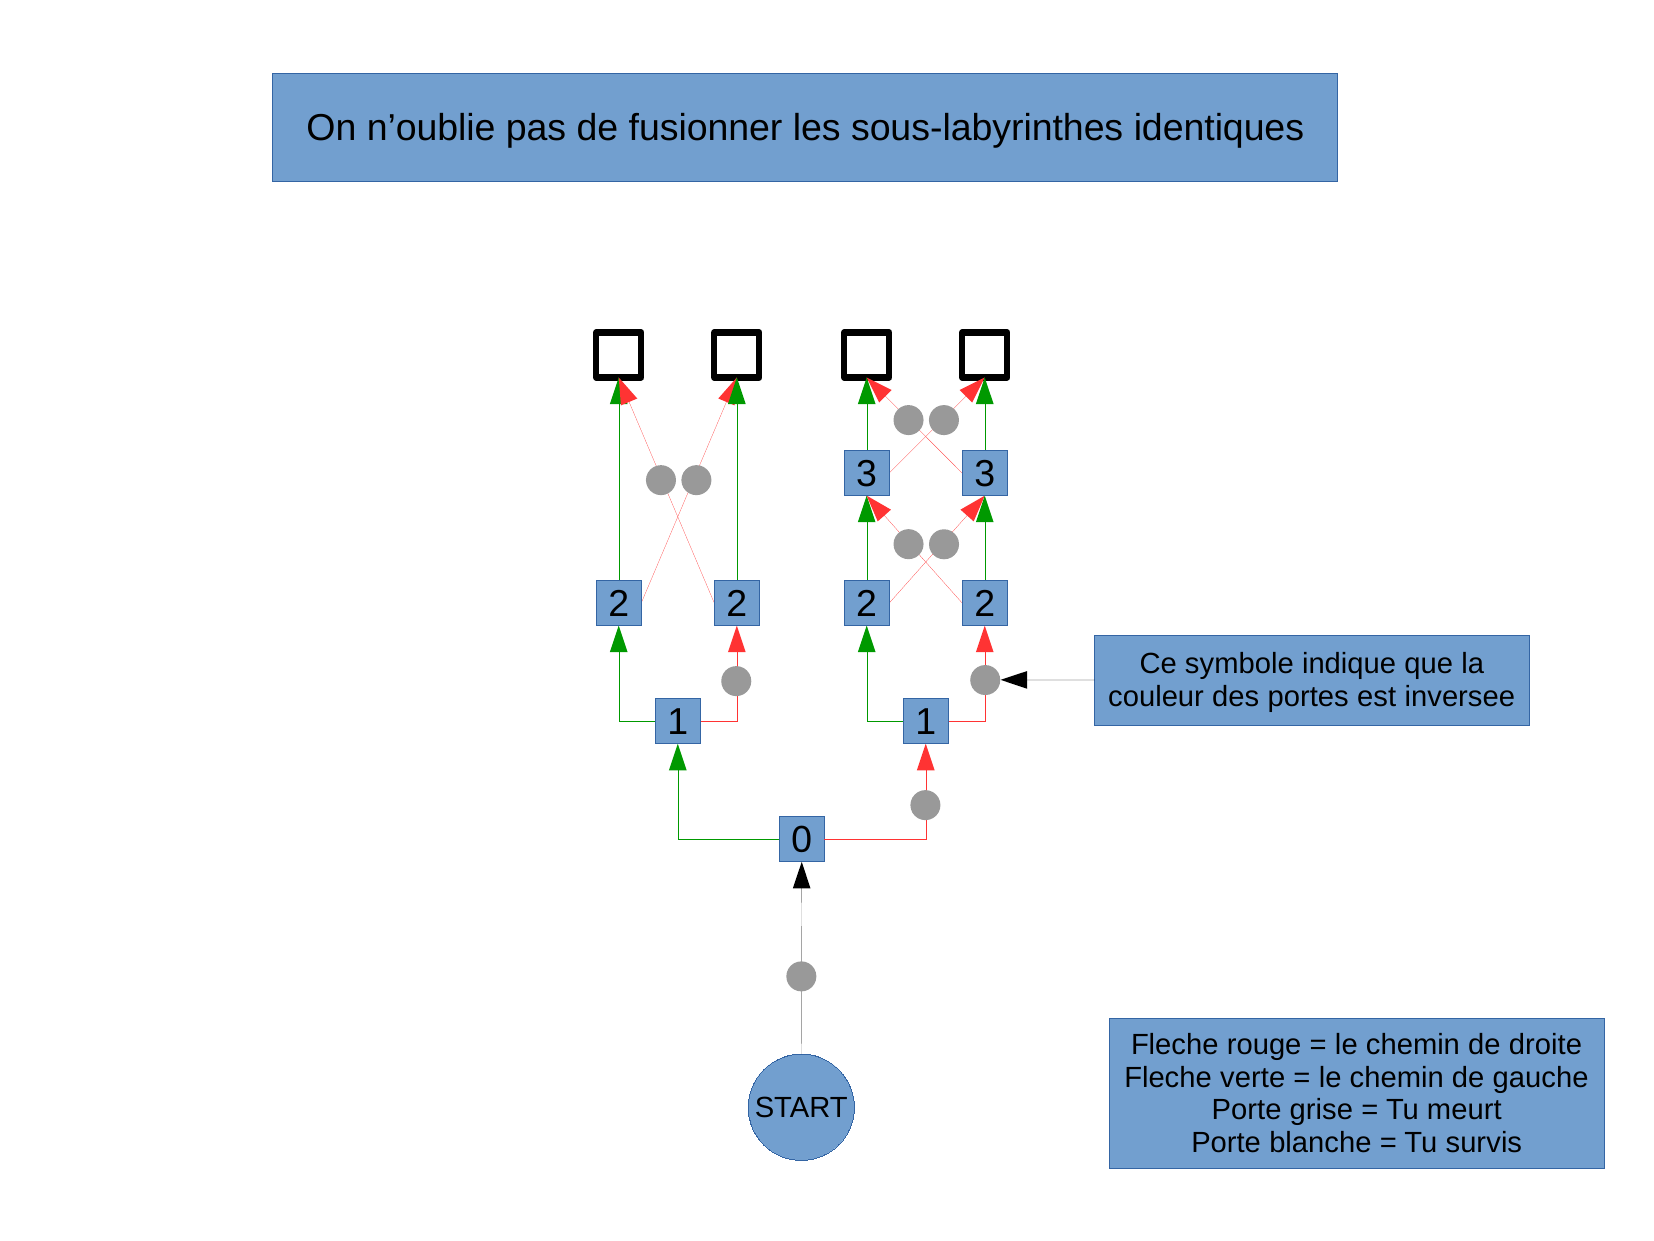

On n’oublie pas de fusionner les sous-labyrinthes identiques
3
3
3
3
2
2
2
2
2
2
2
2
Ce symbole indique que la
couleur des portes est inversee
1
1
1
1
0
Fleche rouge = le chemin de gauche
Fleche verte = le chemin de droite
Porte grise = Tu meurt
Porte blanche = Tu survis
Fleche rouge = le chemin de droite
Fleche verte = le chemin de gauche
Porte grise = Tu meurt
Porte blanche = Tu survis
START